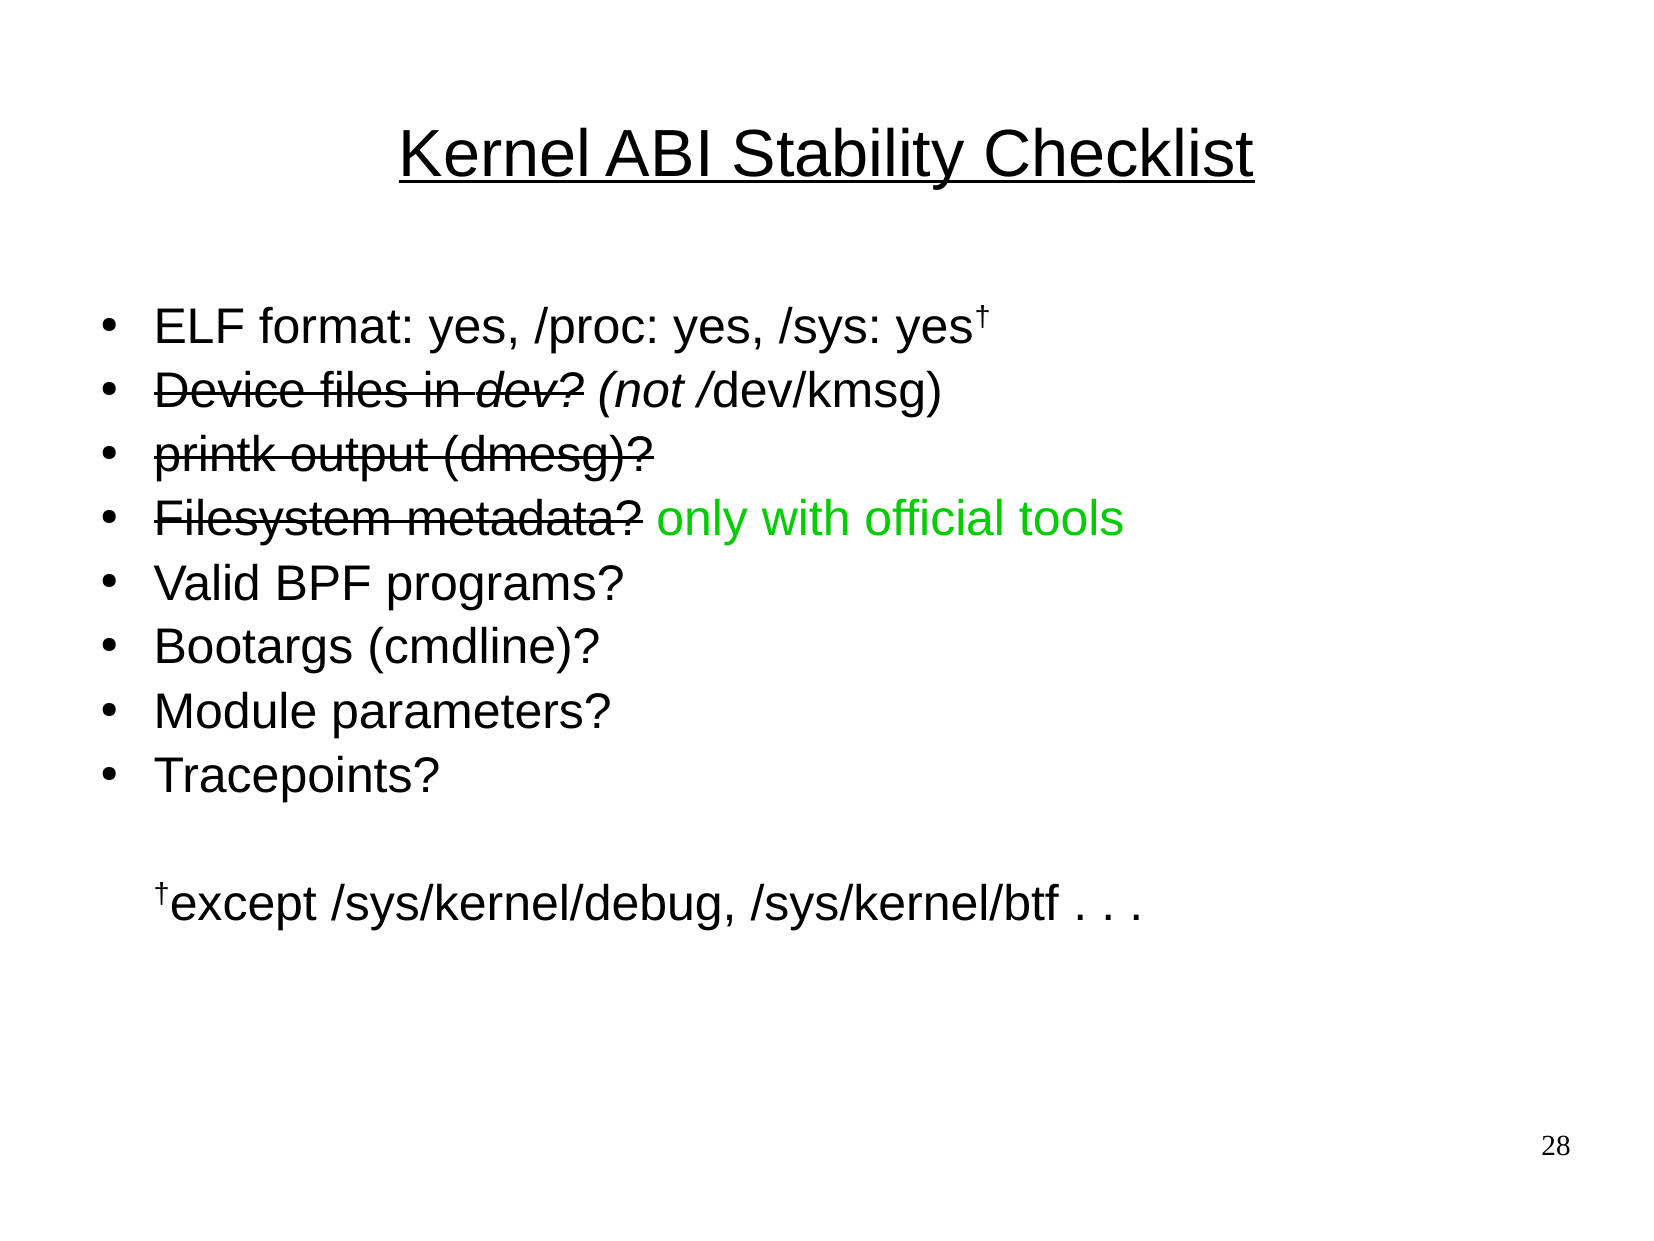

# Kernel ABI Stability Checklist
ELF format: yes, /proc: yes, /sys: yes†
Device files in dev? (not /dev/kmsg)
printk output (dmesg)?
Filesystem metadata? only with official tools
Valid BPF programs?
Bootargs (cmdline)?
Module parameters?
Tracepoints?
†except /sys/kernel/debug, /sys/kernel/btf . . .
28